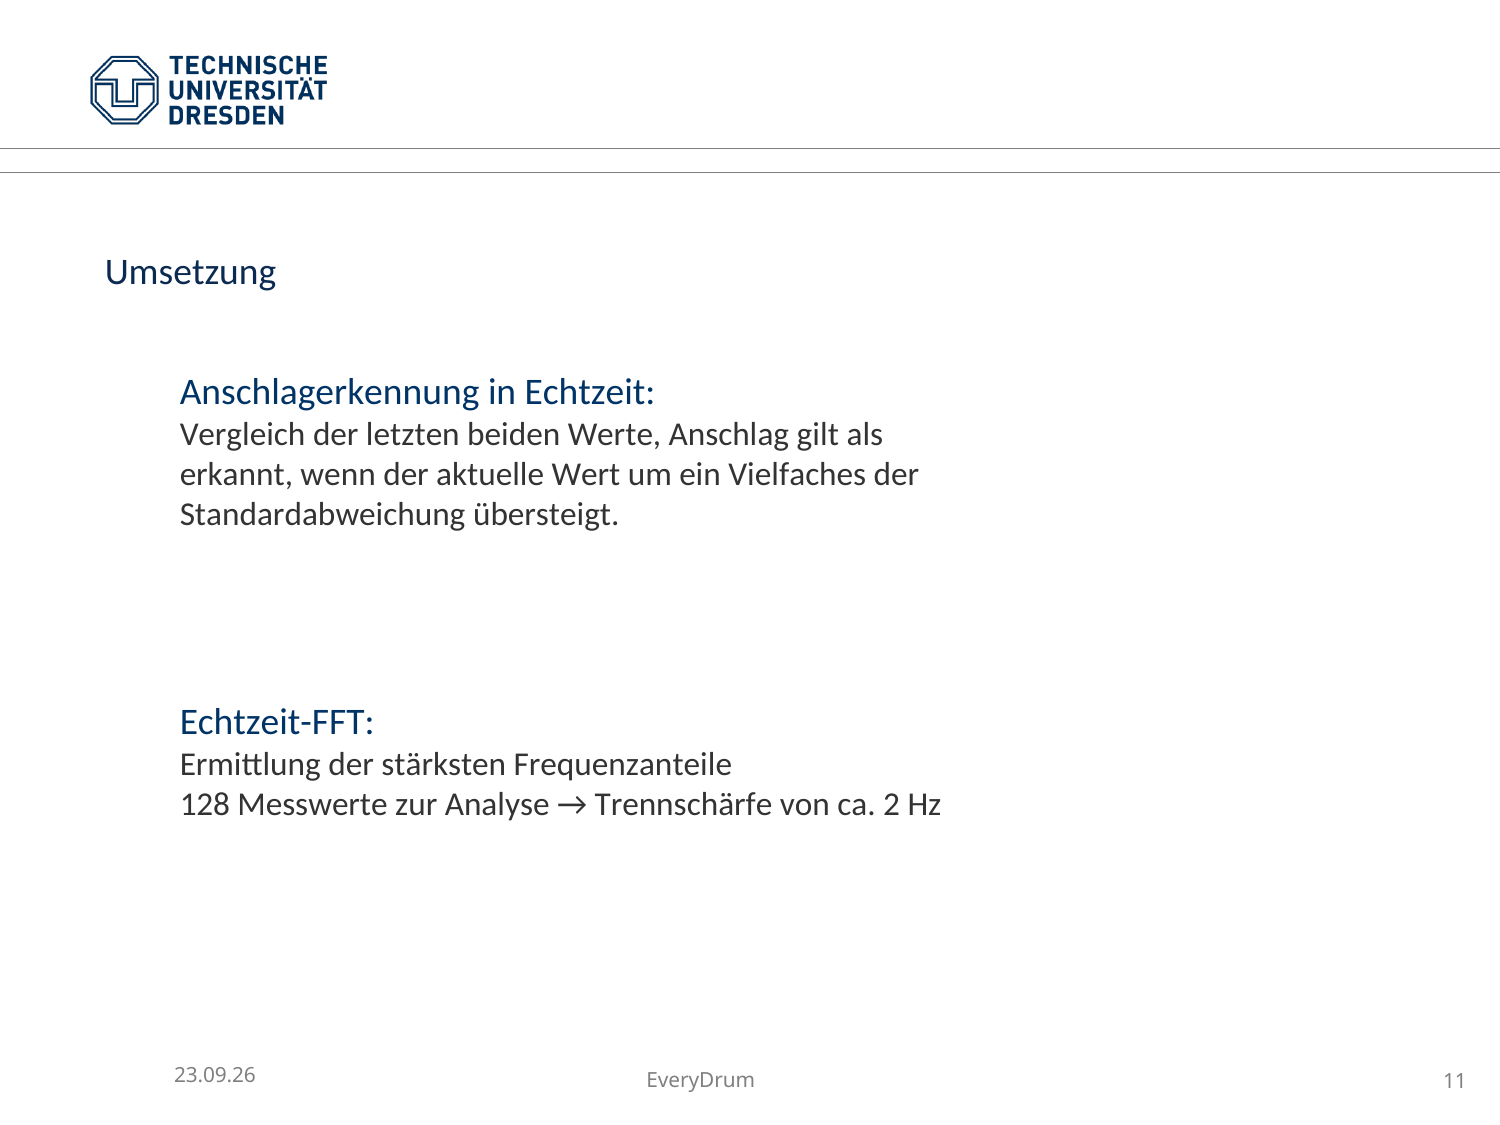

Umsetzung
Anschlagerkennung in Echtzeit:
Vergleich der letzten beiden Werte, Anschlag gilt als erkannt, wenn der aktuelle Wert um ein Vielfaches der Standardabweichung übersteigt.
Echtzeit-FFT:
Ermittlung der stärksten Frequenzanteile
128 Messwerte zur Analyse → Trennschärfe von ca. 2 Hz